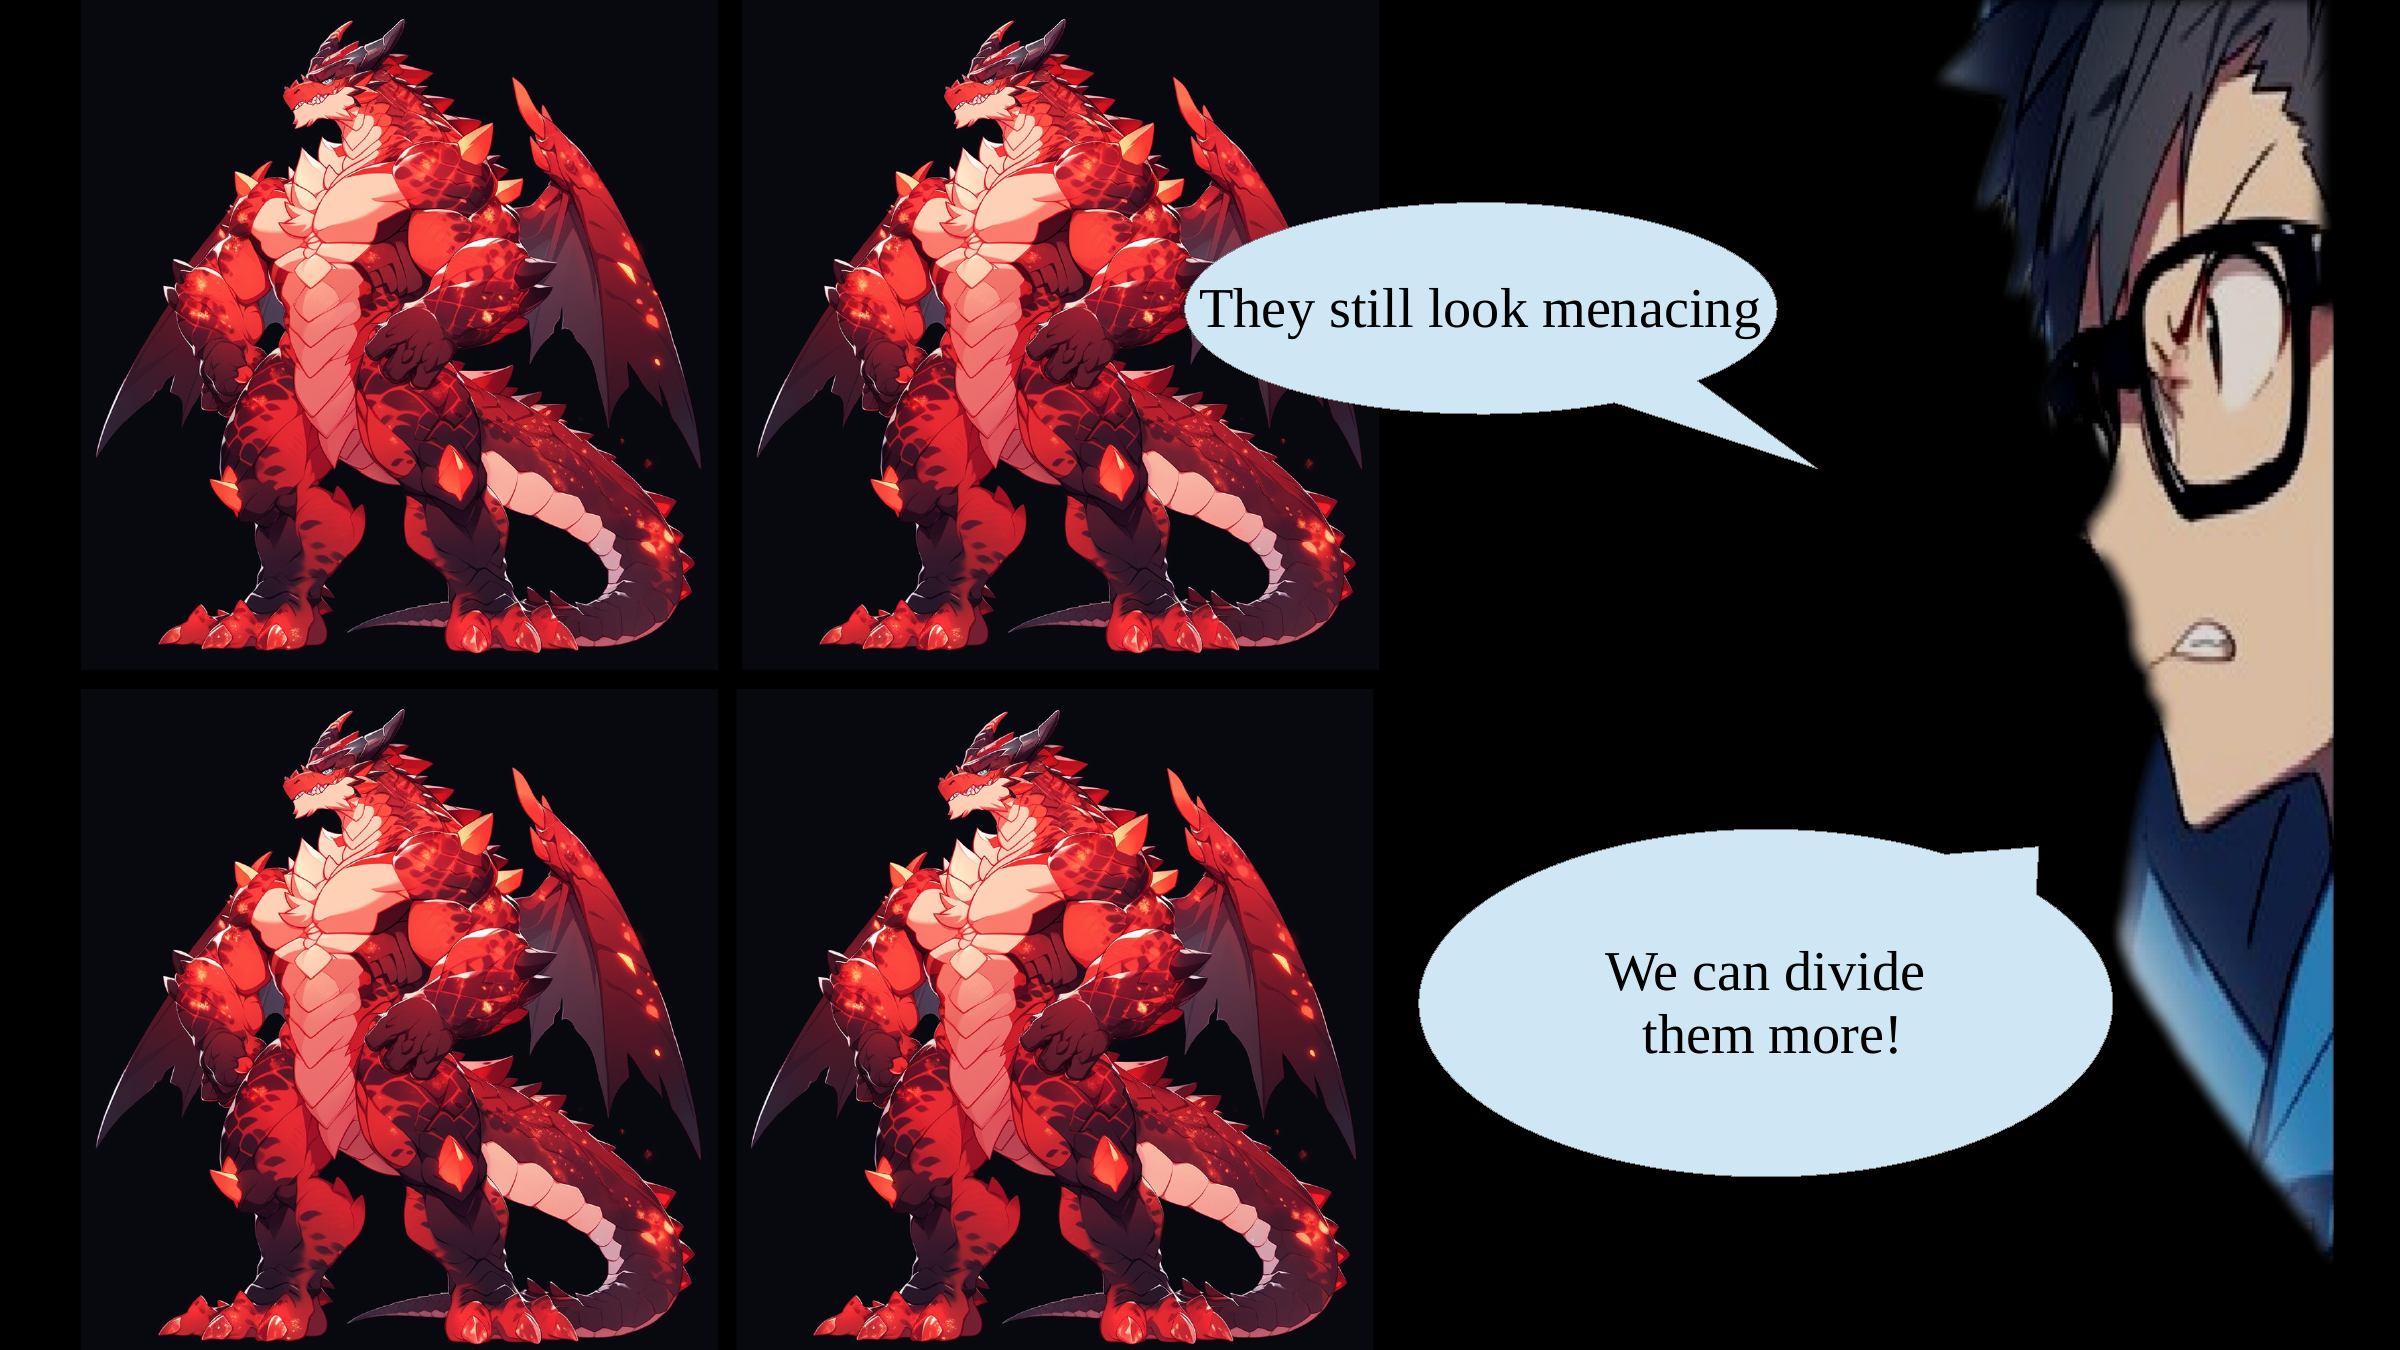

They still look menacing
We can divide
 them more!